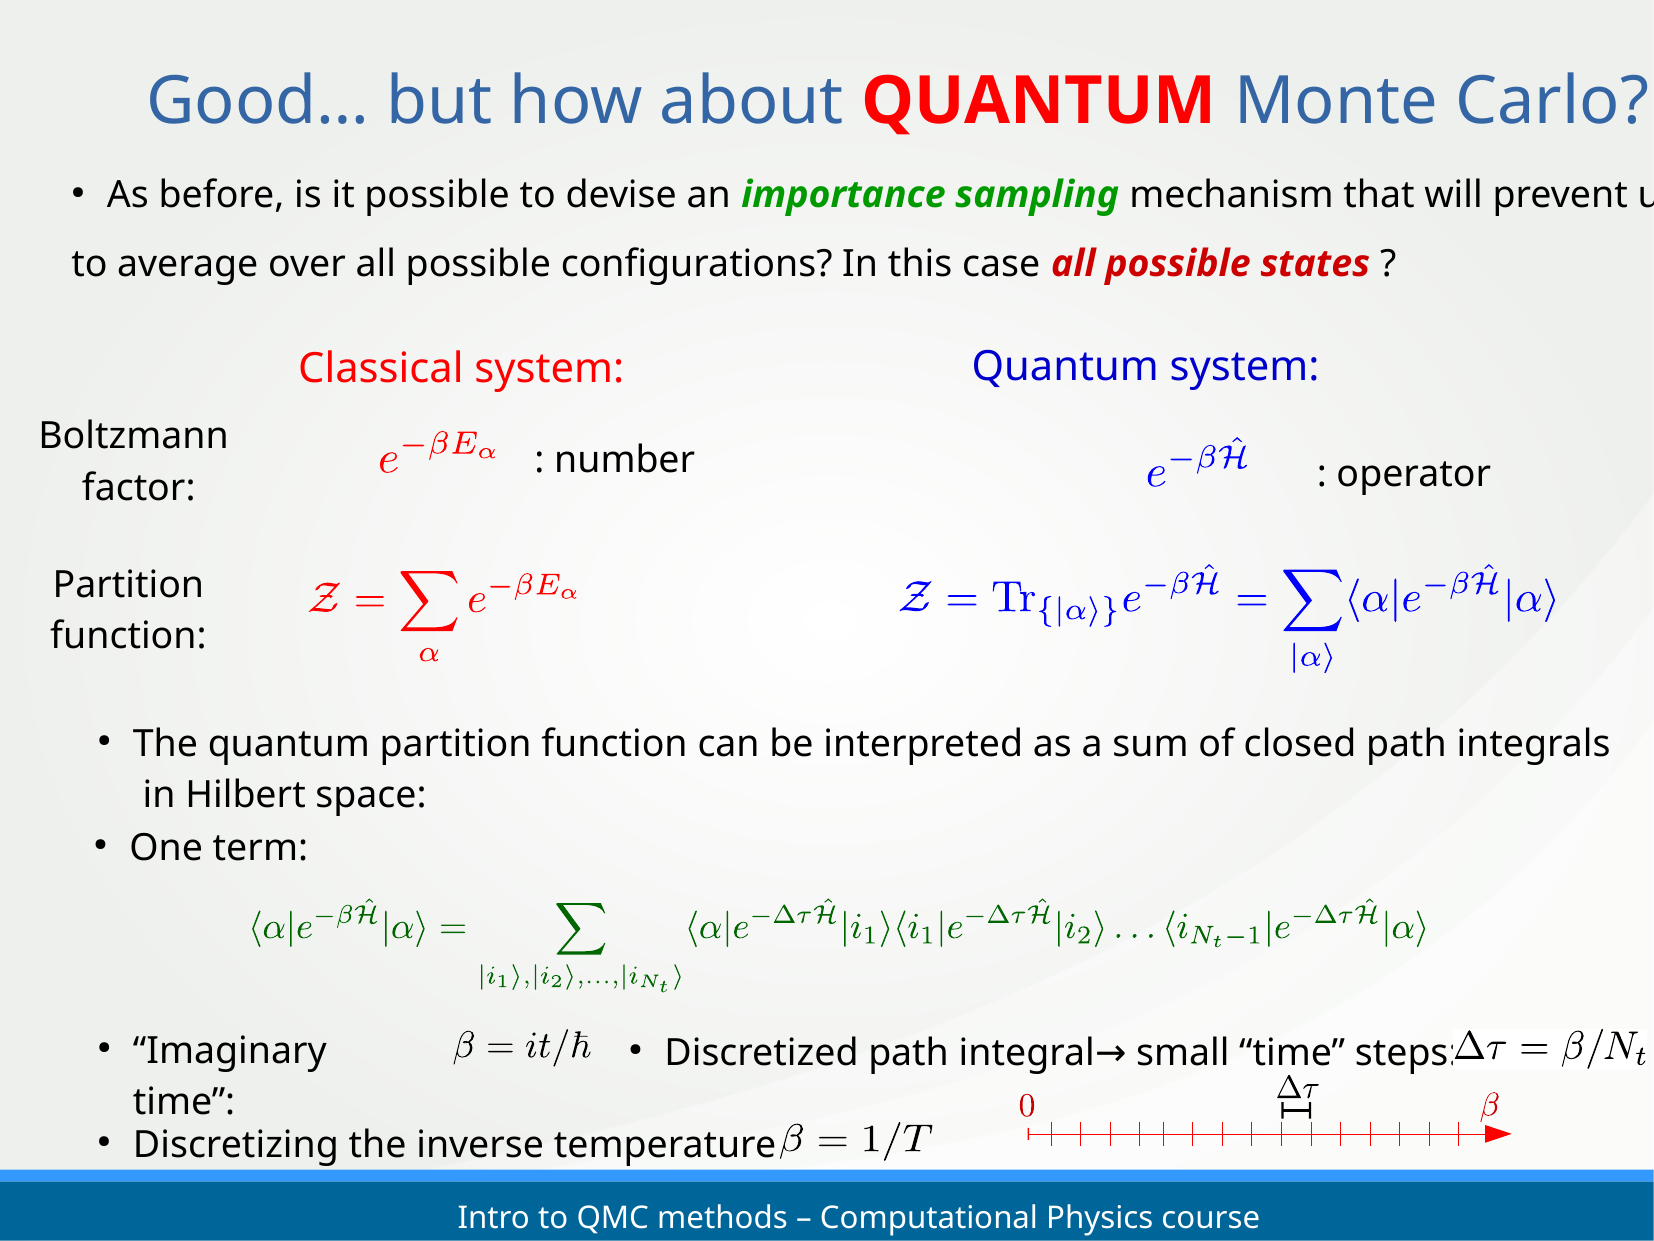

Good… but how about QUANTUM Monte Carlo?
As before, is it possible to devise an importance sampling mechanism that will prevent us
to average over all possible configurations? In this case all possible states ?
Quantum system:
Classical system:
Boltzmann
factor:
: number
: operator
Partition
function:
The quantum partition function can be interpreted as a sum of closed path integrals
 in Hilbert space:
One term:
“Imaginary time”:
Discretized path integral→ small “time” steps:
Discretizing the inverse temperature